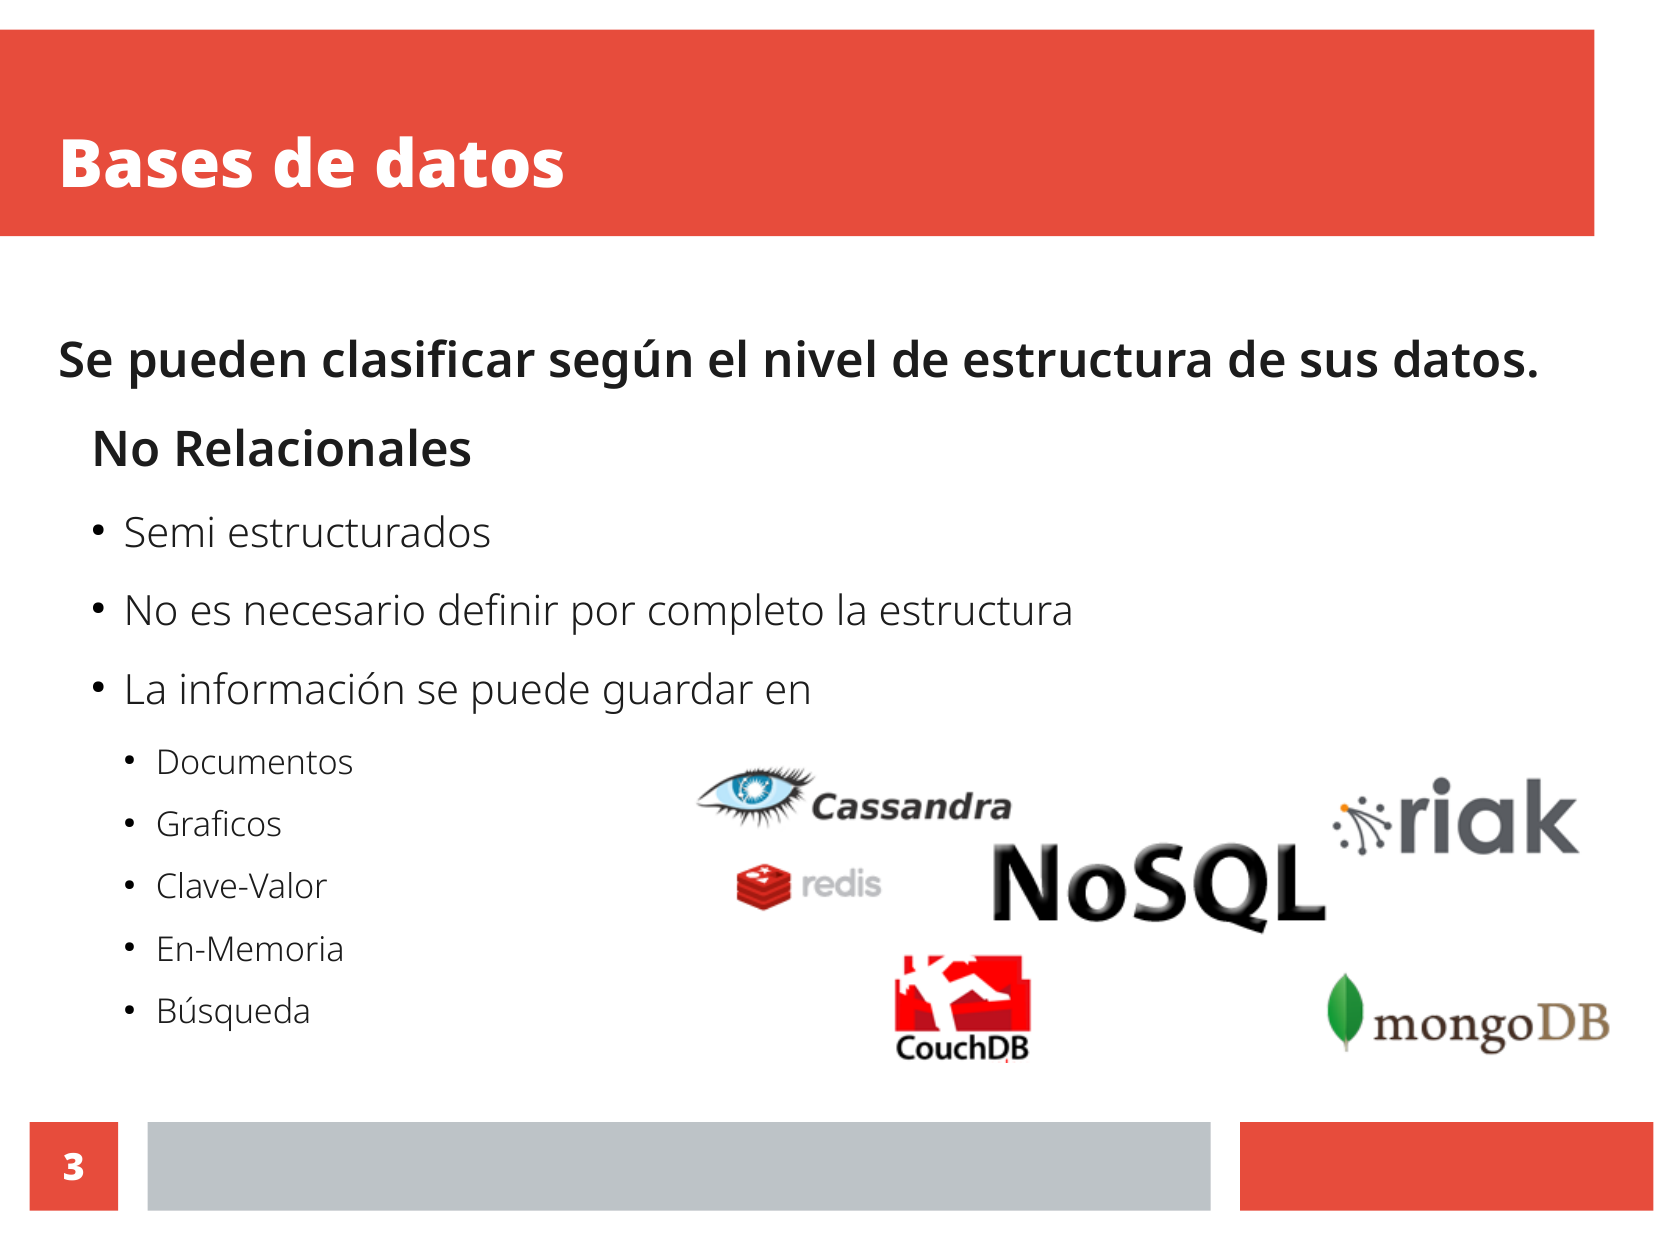

# Bases de datos
Se pueden clasificar según el nivel de estructura de sus datos.
No Relacionales
Semi estructurados
No es necesario definir por completo la estructura
La información se puede guardar en
Documentos
Graficos
Clave-Valor
En-Memoria
Búsqueda
3